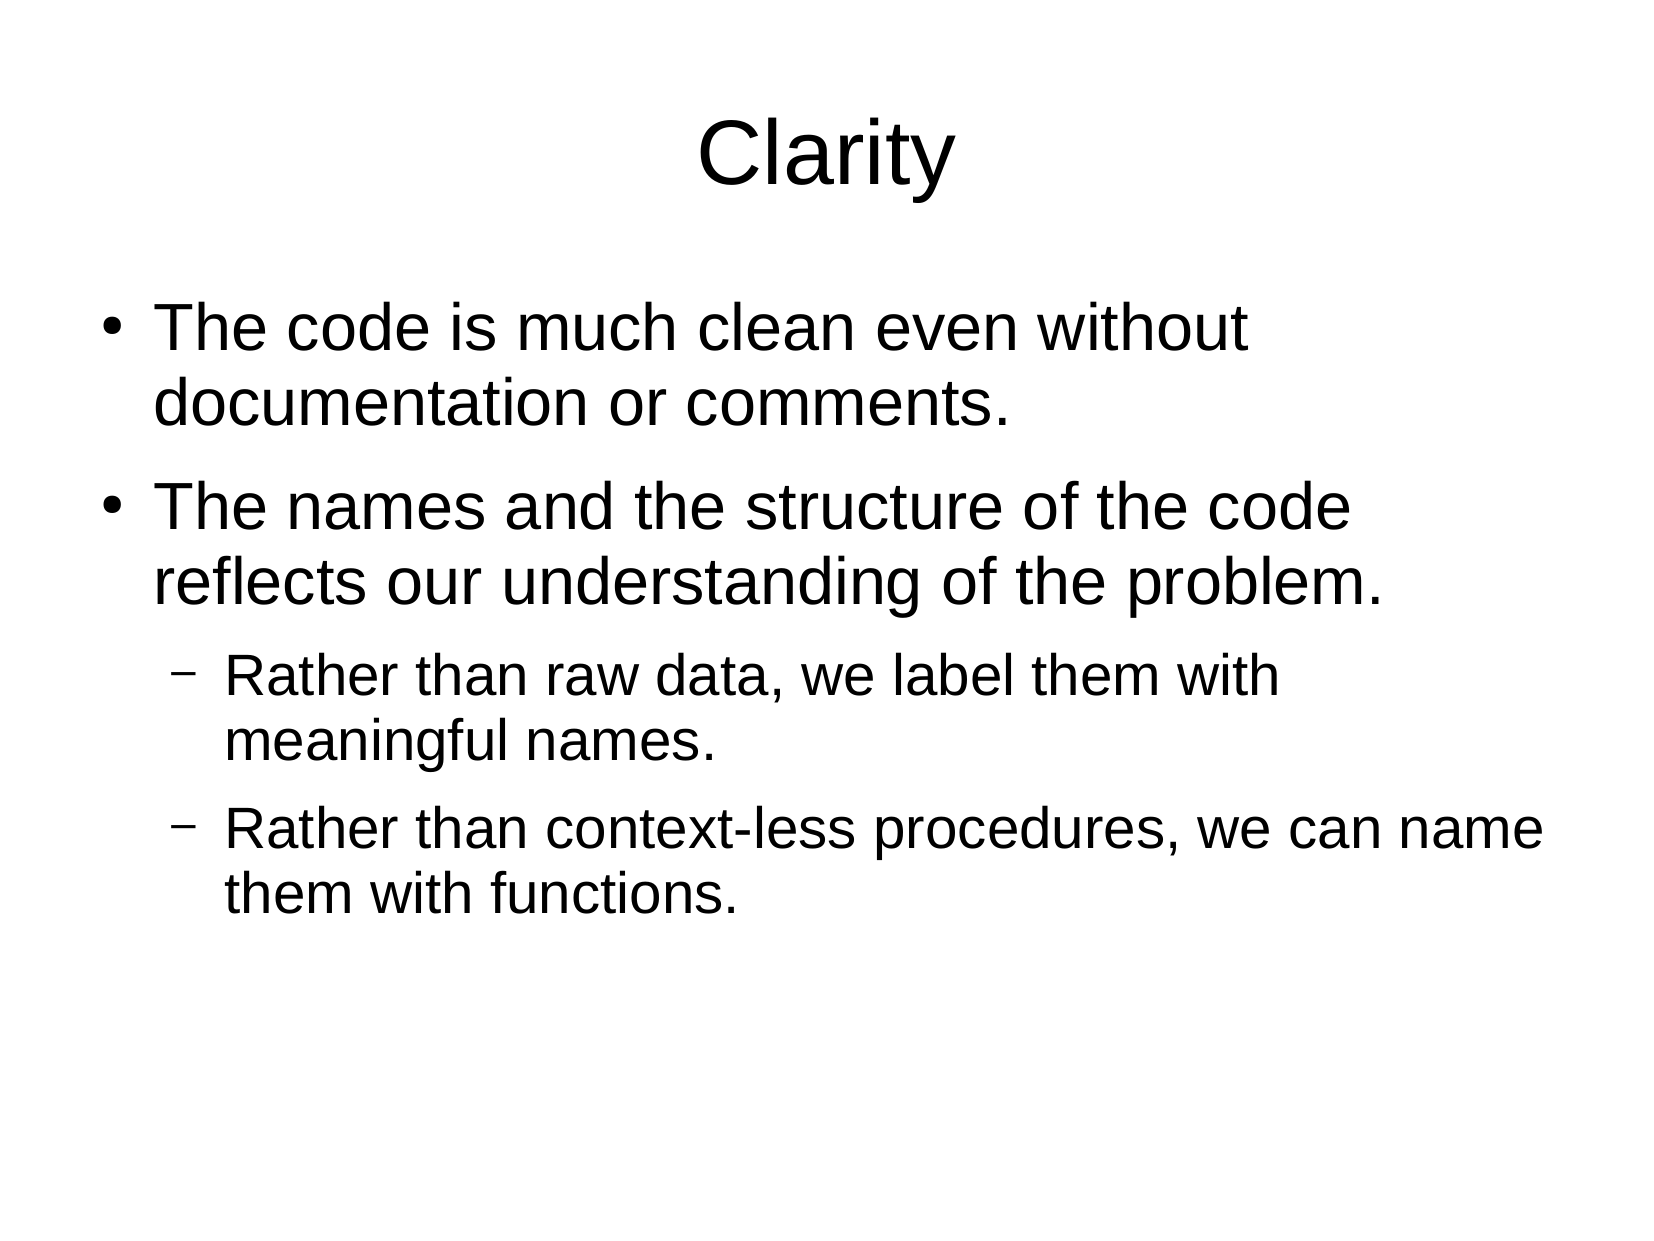

# Clarity
The code is much clean even without documentation or comments.
The names and the structure of the code reflects our understanding of the problem.
Rather than raw data, we label them with meaningful names.
Rather than context-less procedures, we can name them with functions.